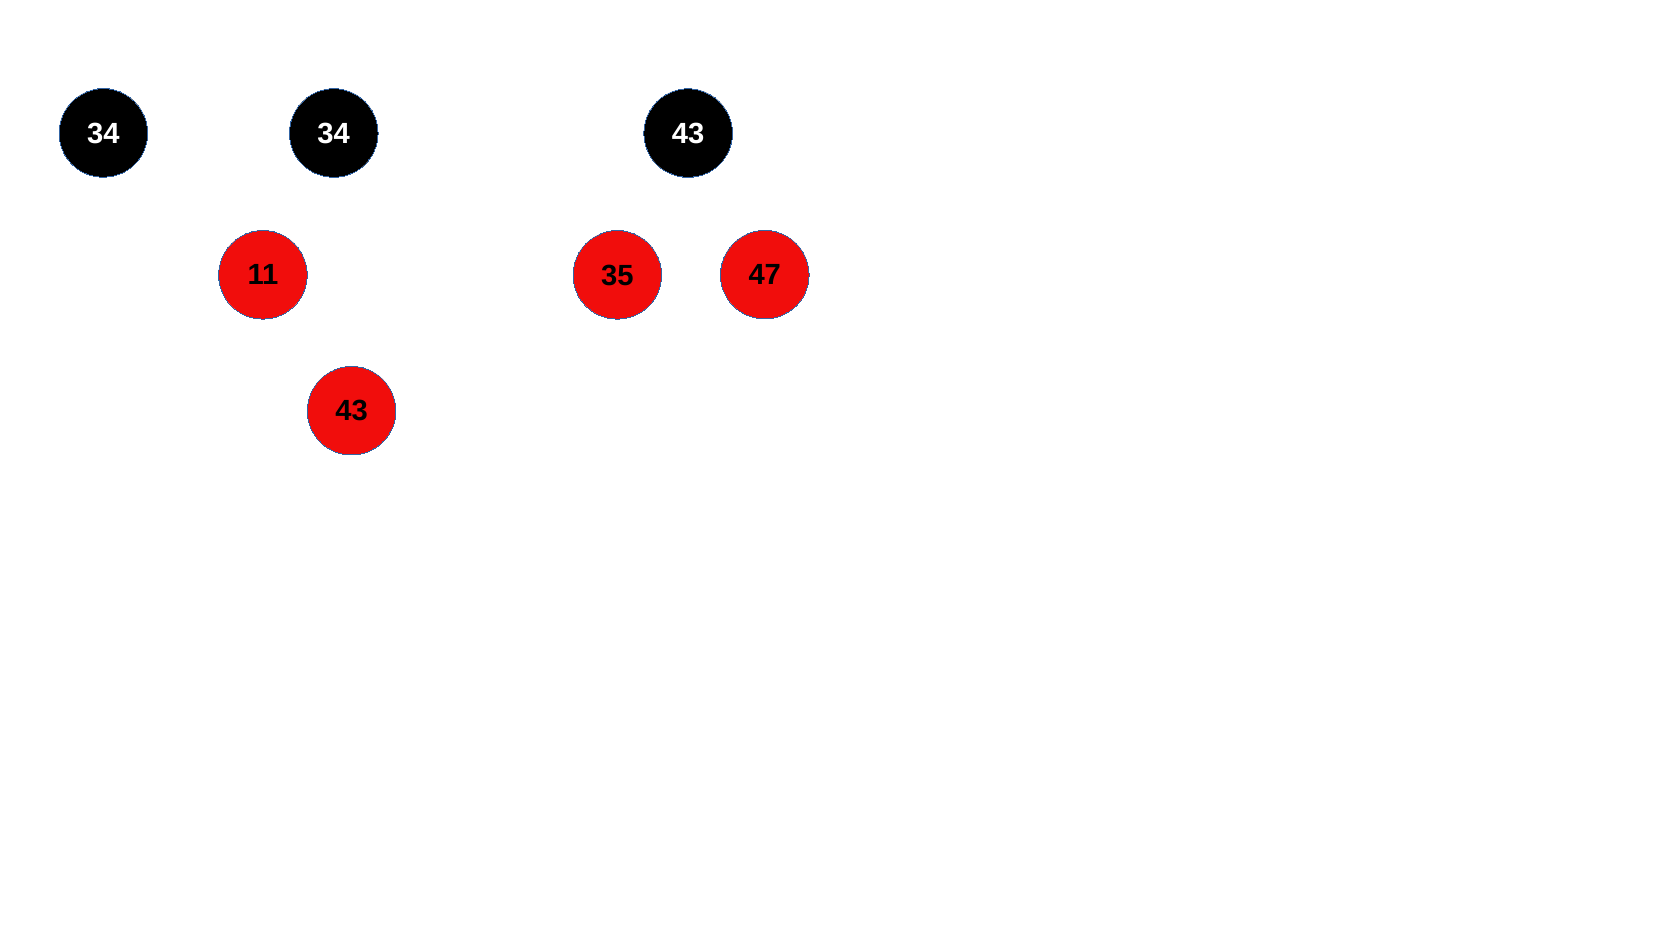

34
34
43
47
11
35
43